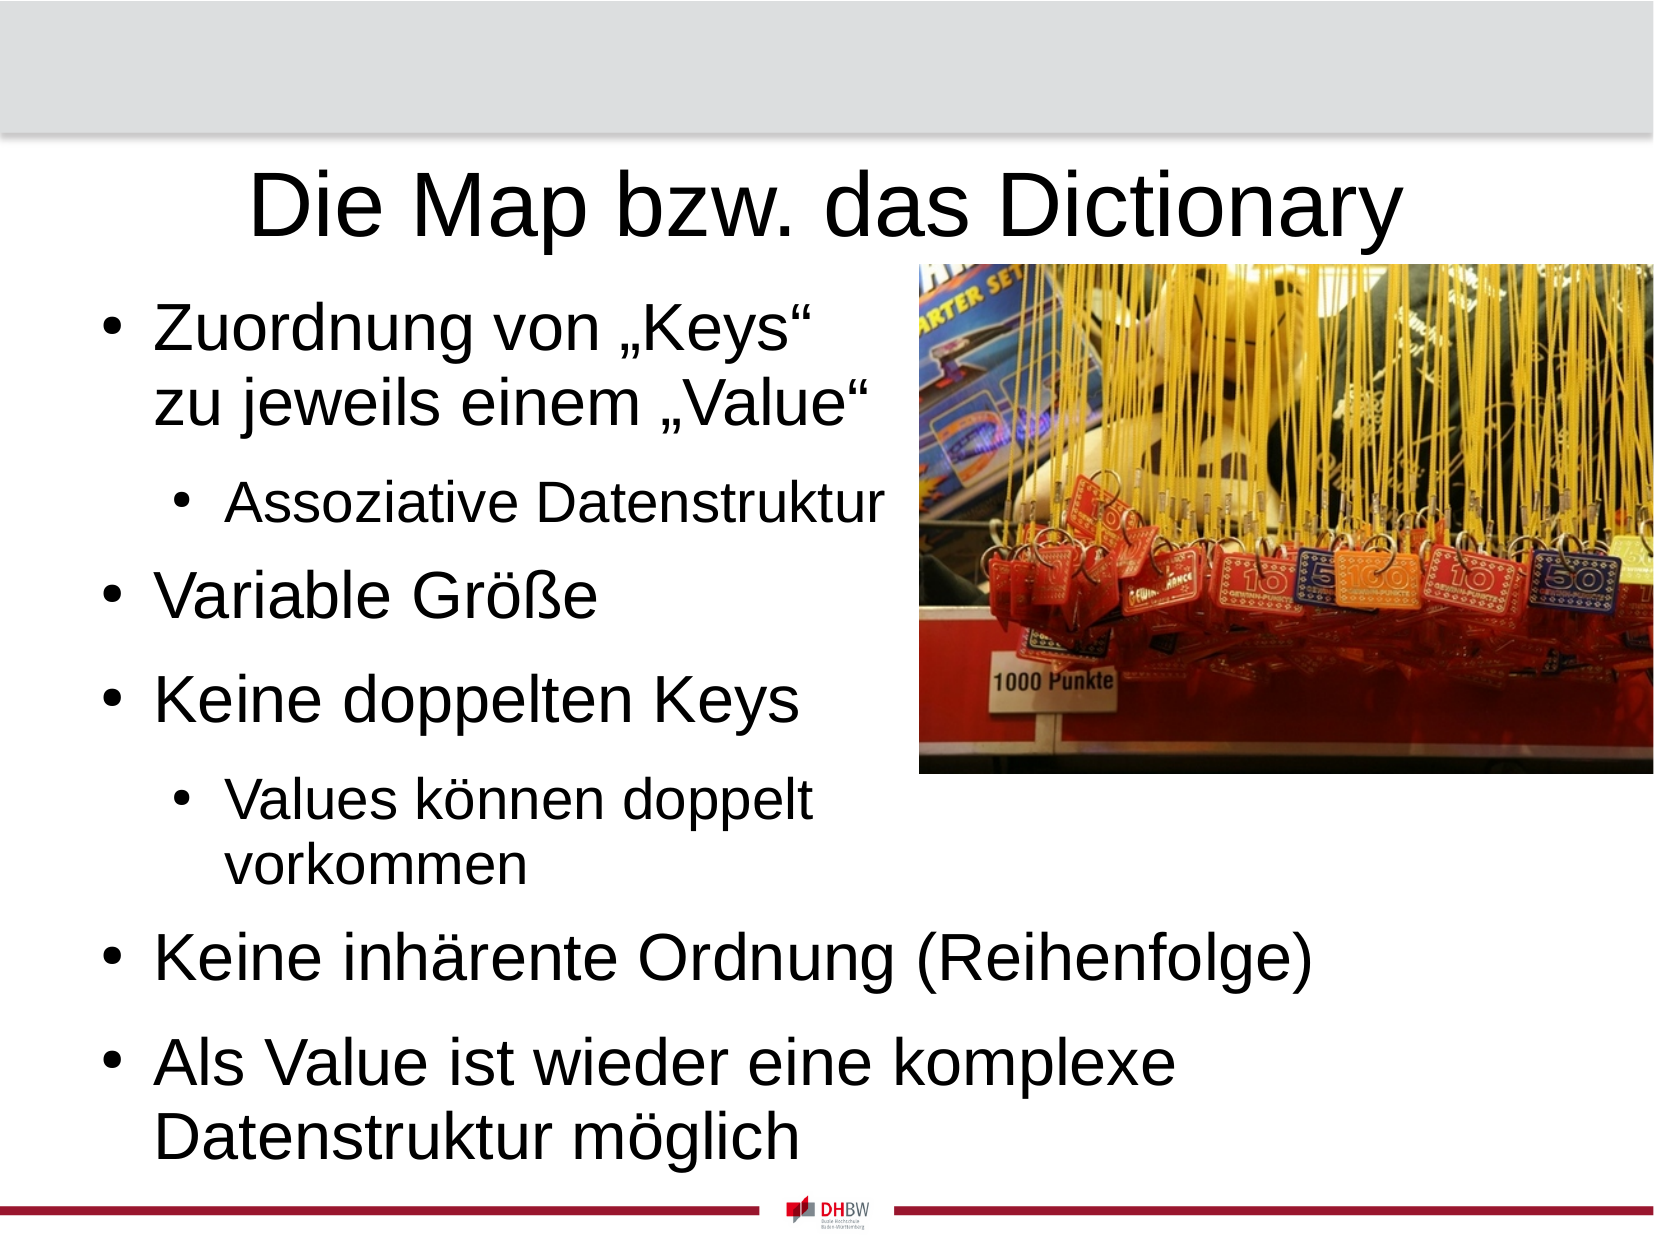

# Die Map bzw. das Dictionary
Zuordnung von „Keys“
zu jeweils einem „Value“
Assoziative Datenstruktur
Variable Größe
Keine doppelten Keys
Values können doppelt
vorkommen
Keine inhärente Ordnung (Reihenfolge)
Als Value ist wieder eine komplexe Datenstruktur möglich